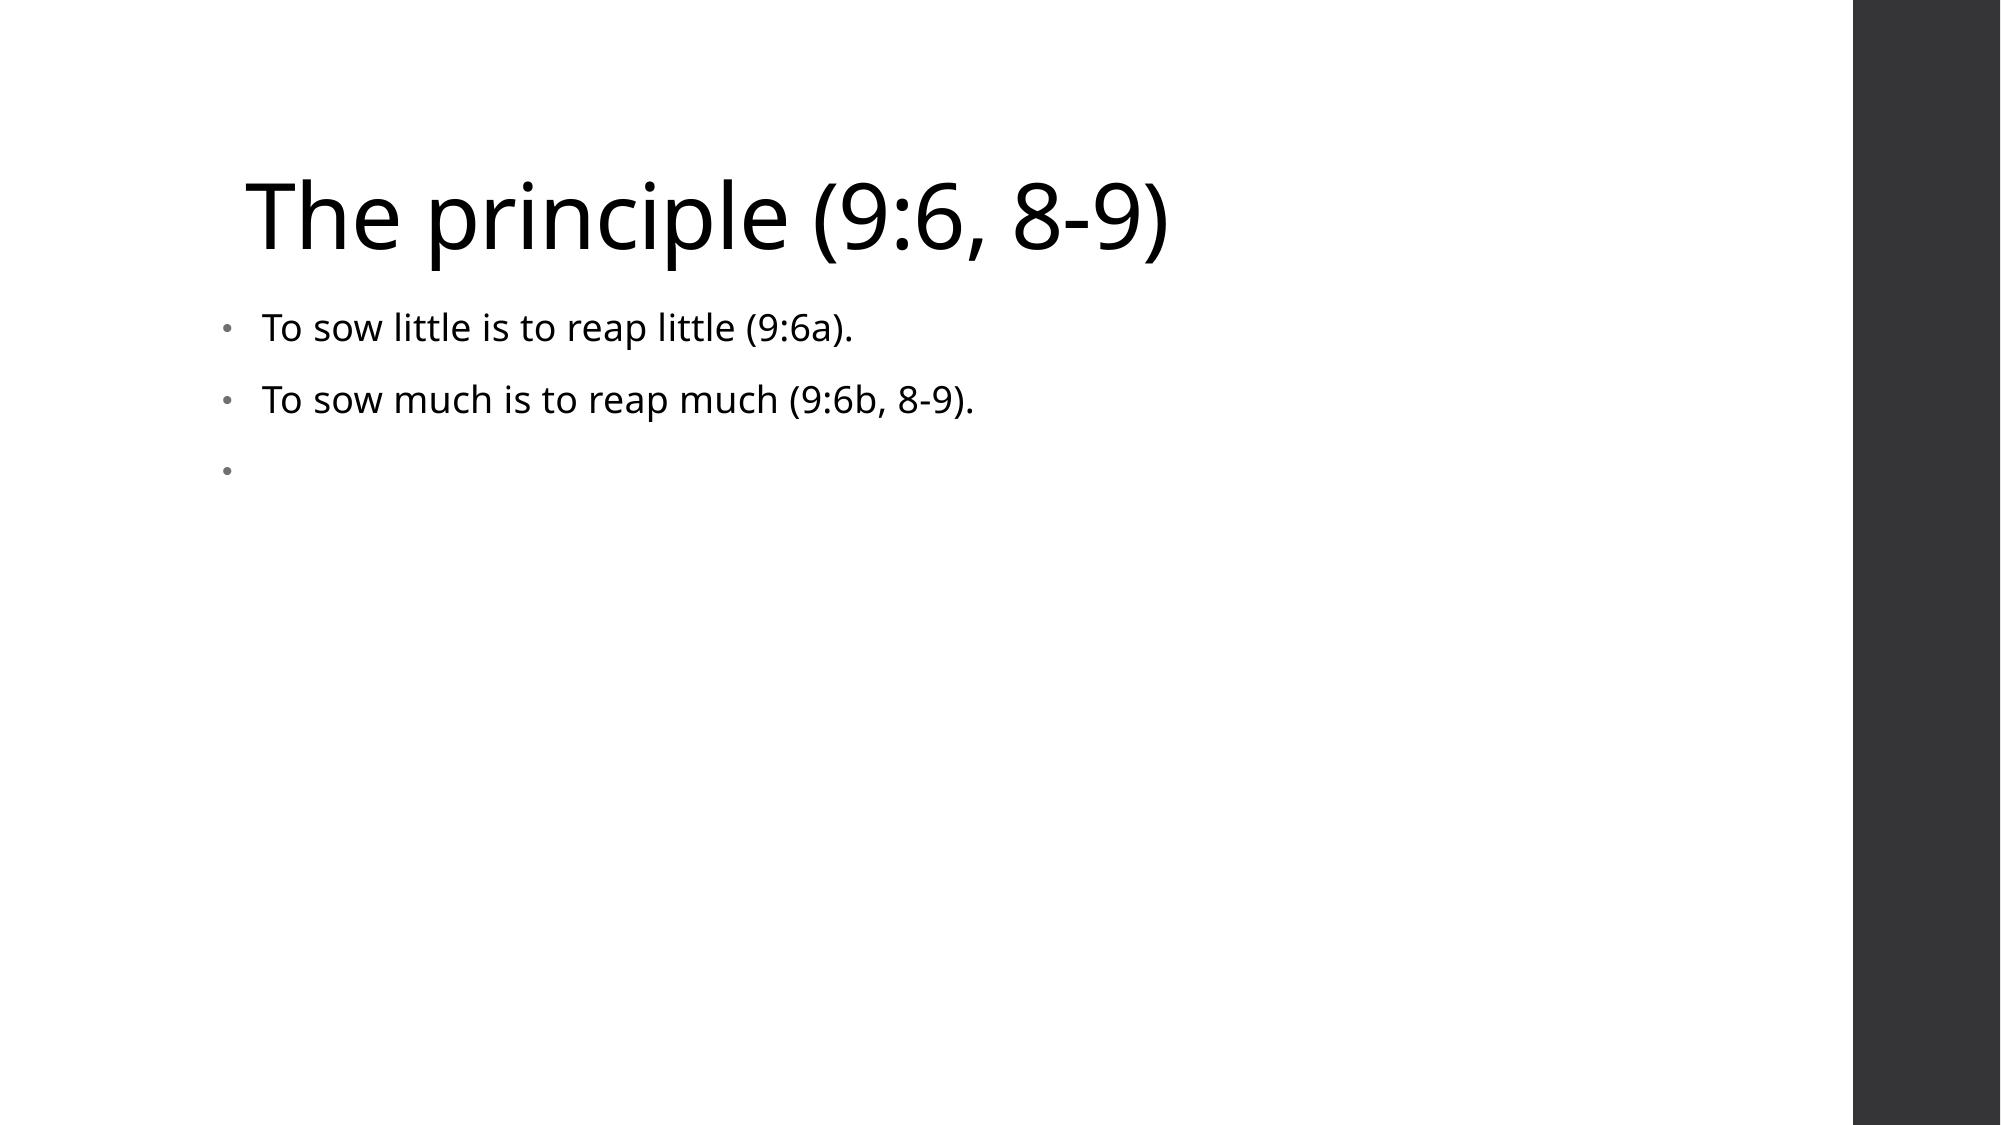

# The principle (9:6, 8-9)
 To sow little is to reap little (9:6a).
 To sow much is to reap much (9:6b, 8-9).